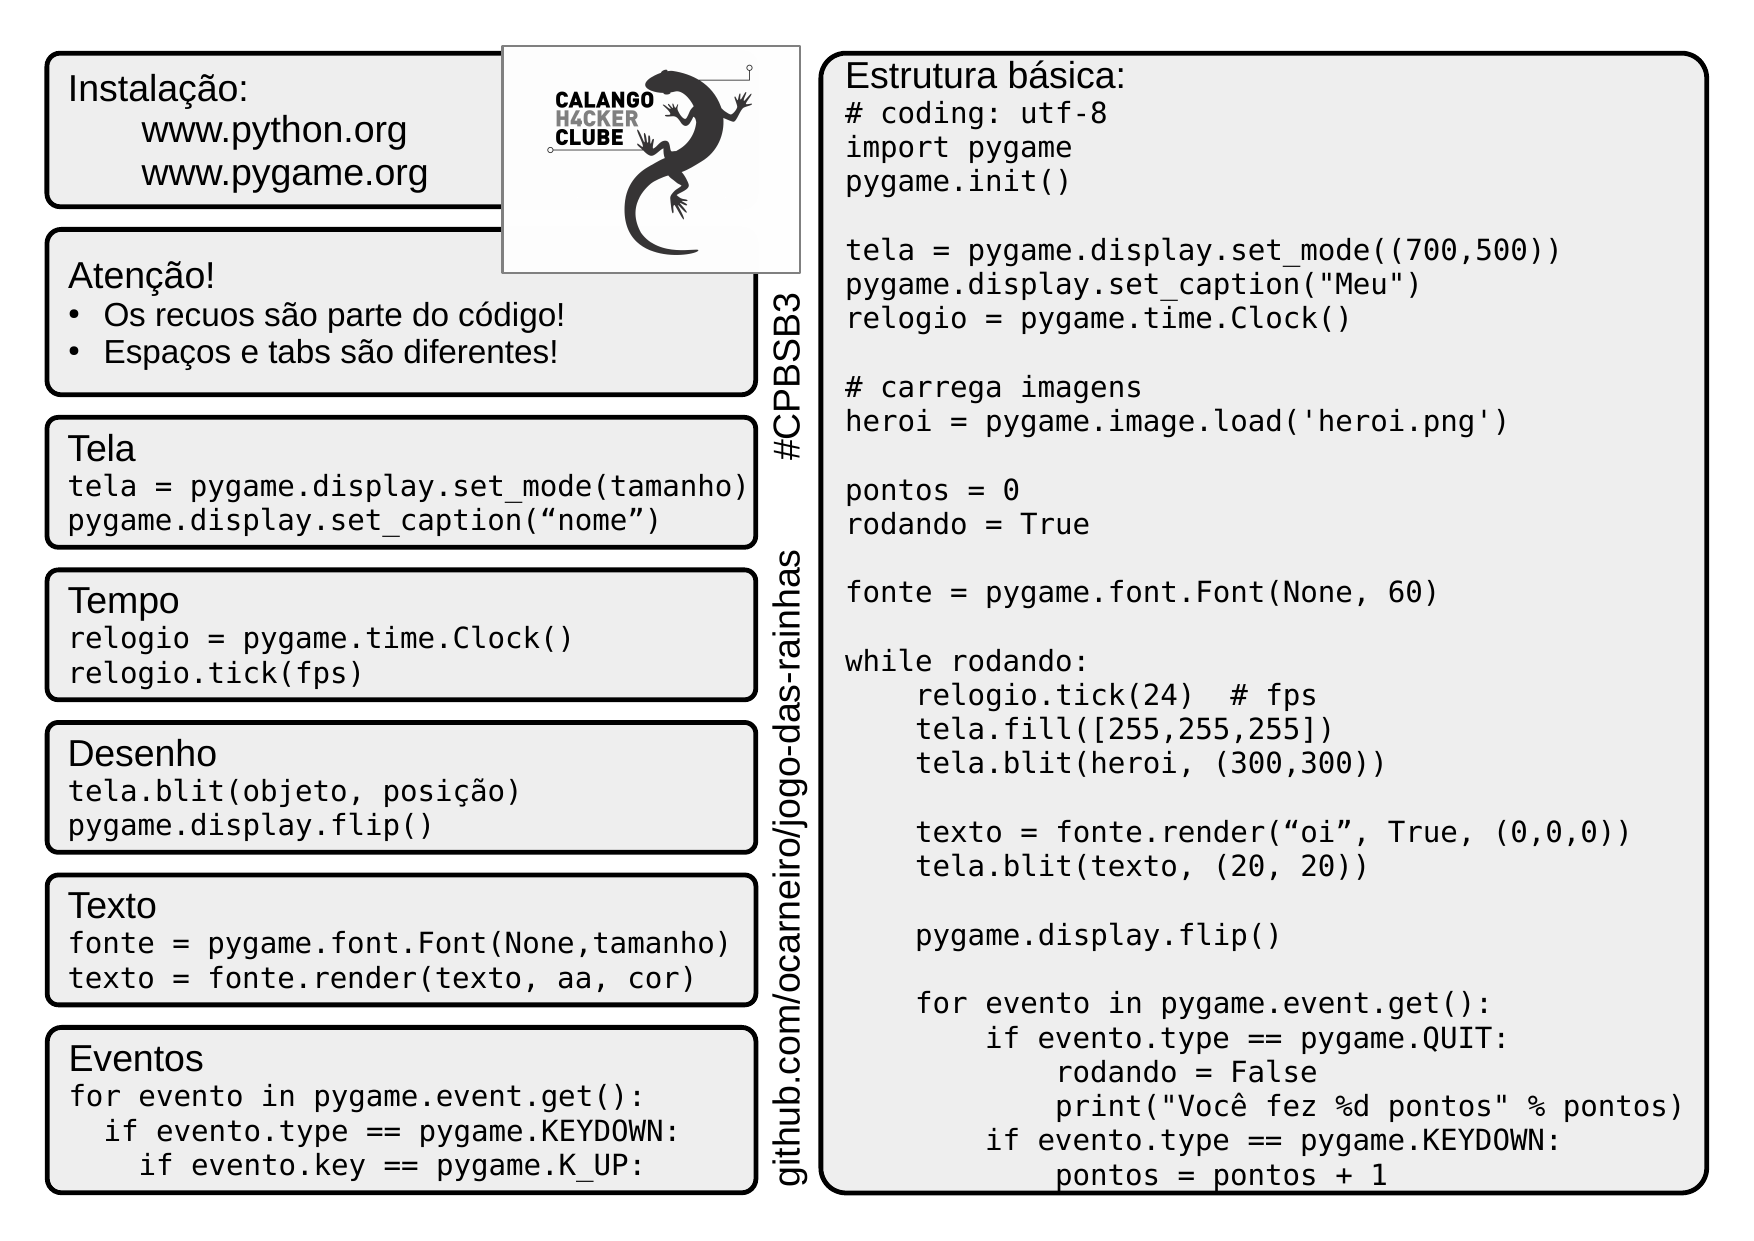

Instalação:
	www.python.org
	www.pygame.org
Estrutura básica:
# coding: utf-8
import pygame
pygame.init()
tela = pygame.display.set_mode((700,500))
pygame.display.set_caption("Meu")
relogio = pygame.time.Clock()
# carrega imagens
heroi = pygame.image.load('heroi.png')
pontos = 0
rodando = True
fonte = pygame.font.Font(None, 60)
while rodando:
 relogio.tick(24) # fps
 tela.fill([255,255,255])
 tela.blit(heroi, (300,300))
 texto = fonte.render(“oi”, True, (0,0,0))
 tela.blit(texto, (20, 20))
 pygame.display.flip()
 for evento in pygame.event.get():
 if evento.type == pygame.QUIT:
 rodando = False
 print("Você fez %d pontos" % pontos)
 if evento.type == pygame.KEYDOWN:
 pontos = pontos + 1
Atenção!
Os recuos são parte do código!
Espaços e tabs são diferentes!
#CPBSB3
Tela
tela = pygame.display.set_mode(tamanho)
pygame.display.set_caption(“nome”)
Tempo
relogio = pygame.time.Clock()
relogio.tick(fps)
Desenho
tela.blit(objeto, posição)
pygame.display.flip()
github.com/ocarneiro/jogo-das-rainhas
Texto
fonte = pygame.font.Font(None,tamanho)
texto = fonte.render(texto, aa, cor)
Eventos
for evento in pygame.event.get():
 if evento.type == pygame.KEYDOWN:
 if evento.key == pygame.K_UP: